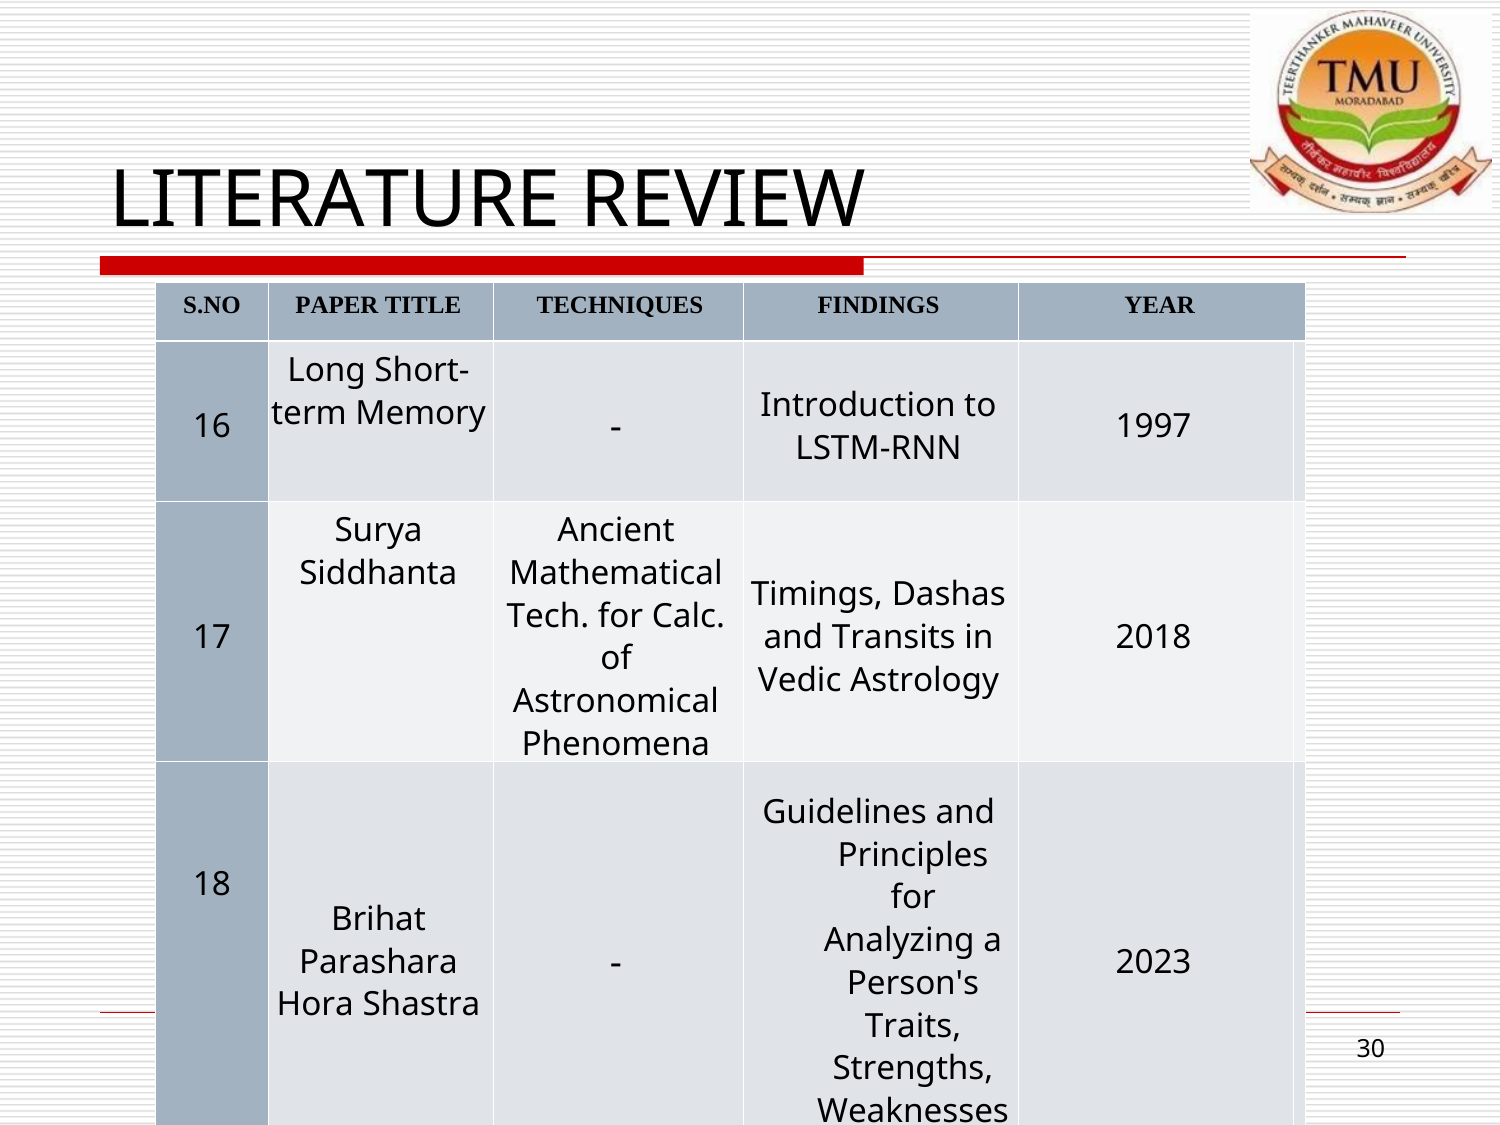

LITERATURE REVIEW
| S.NO | PAPER TITLE | TECHNIQUES | FINDINGS | YEAR | |
| --- | --- | --- | --- | --- | --- |
| 16 | Long Short-term Memory | - | Introduction to LSTM-RNN | 1997 | |
| 17 | Surya Siddhanta | Ancient Mathematical Tech. for Calc. of Astronomical Phenomena | Timings, Dashas and Transits in Vedic Astrology | 2018 | |
| 18 | Brihat Parashara Hora Shastra | - | Guidelines and Principles for Analyzing a Person's Traits, Strengths, Weaknesses | 2023 | |
#